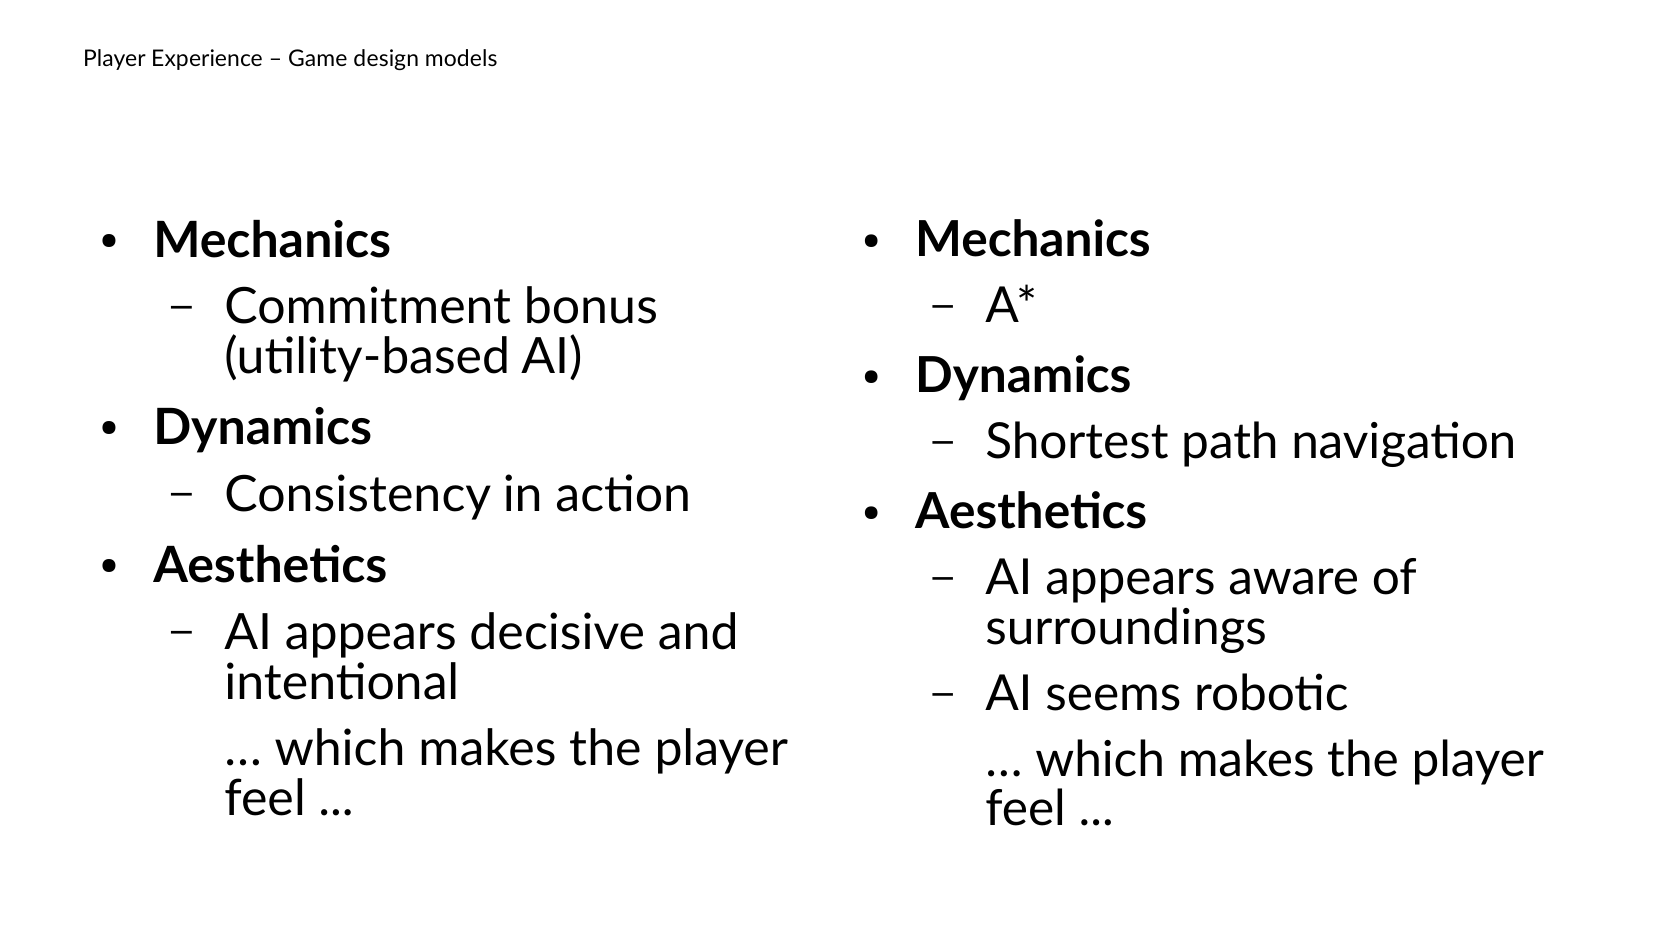

# Player Experience – Game design models
Mechanics
Commitment bonus (utility-based AI)
Dynamics
Consistency in action
Aesthetics
AI appears decisive and intentional
… which makes the player feel ...
Mechanics
A*
Dynamics
Shortest path navigation
Aesthetics
AI appears aware of surroundings
AI seems robotic
… which makes the player feel ...